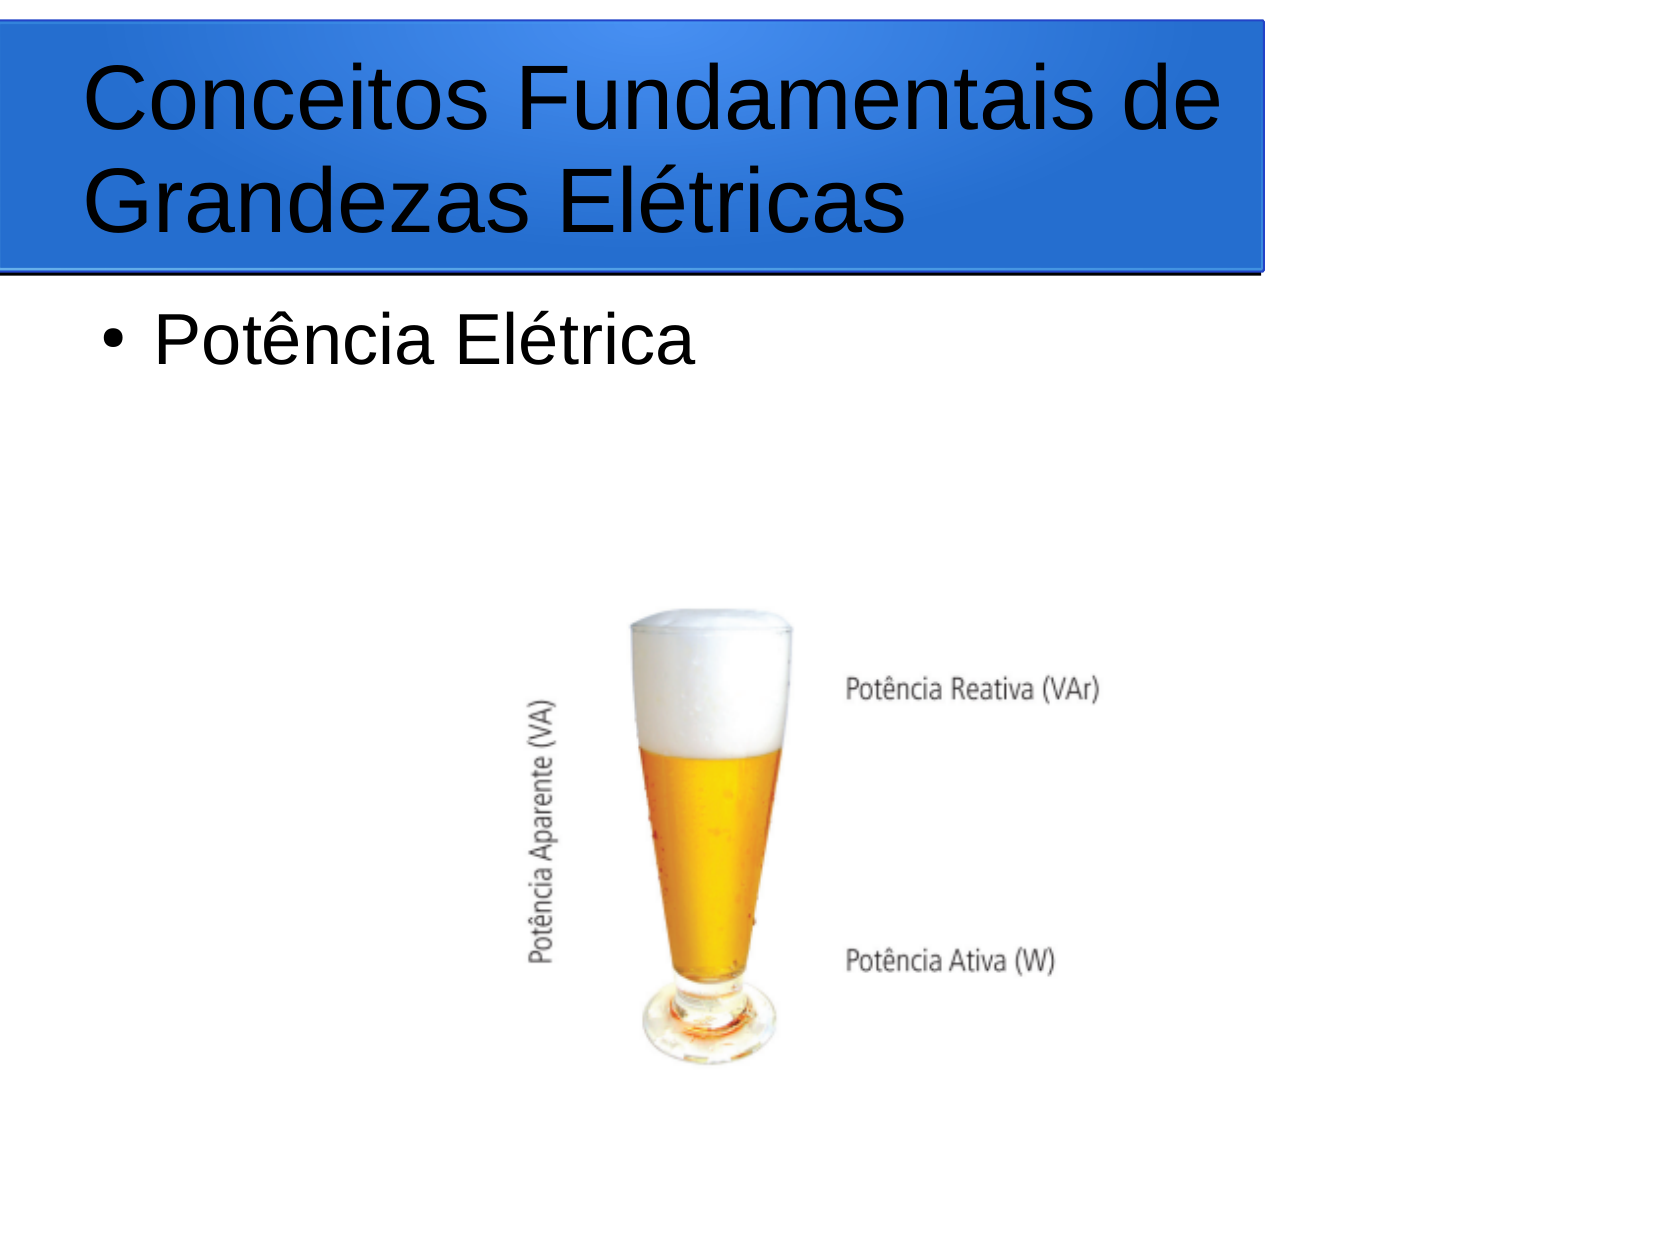

# Conceitos Fundamentais de Grandezas Elétricas
Potência Elétrica